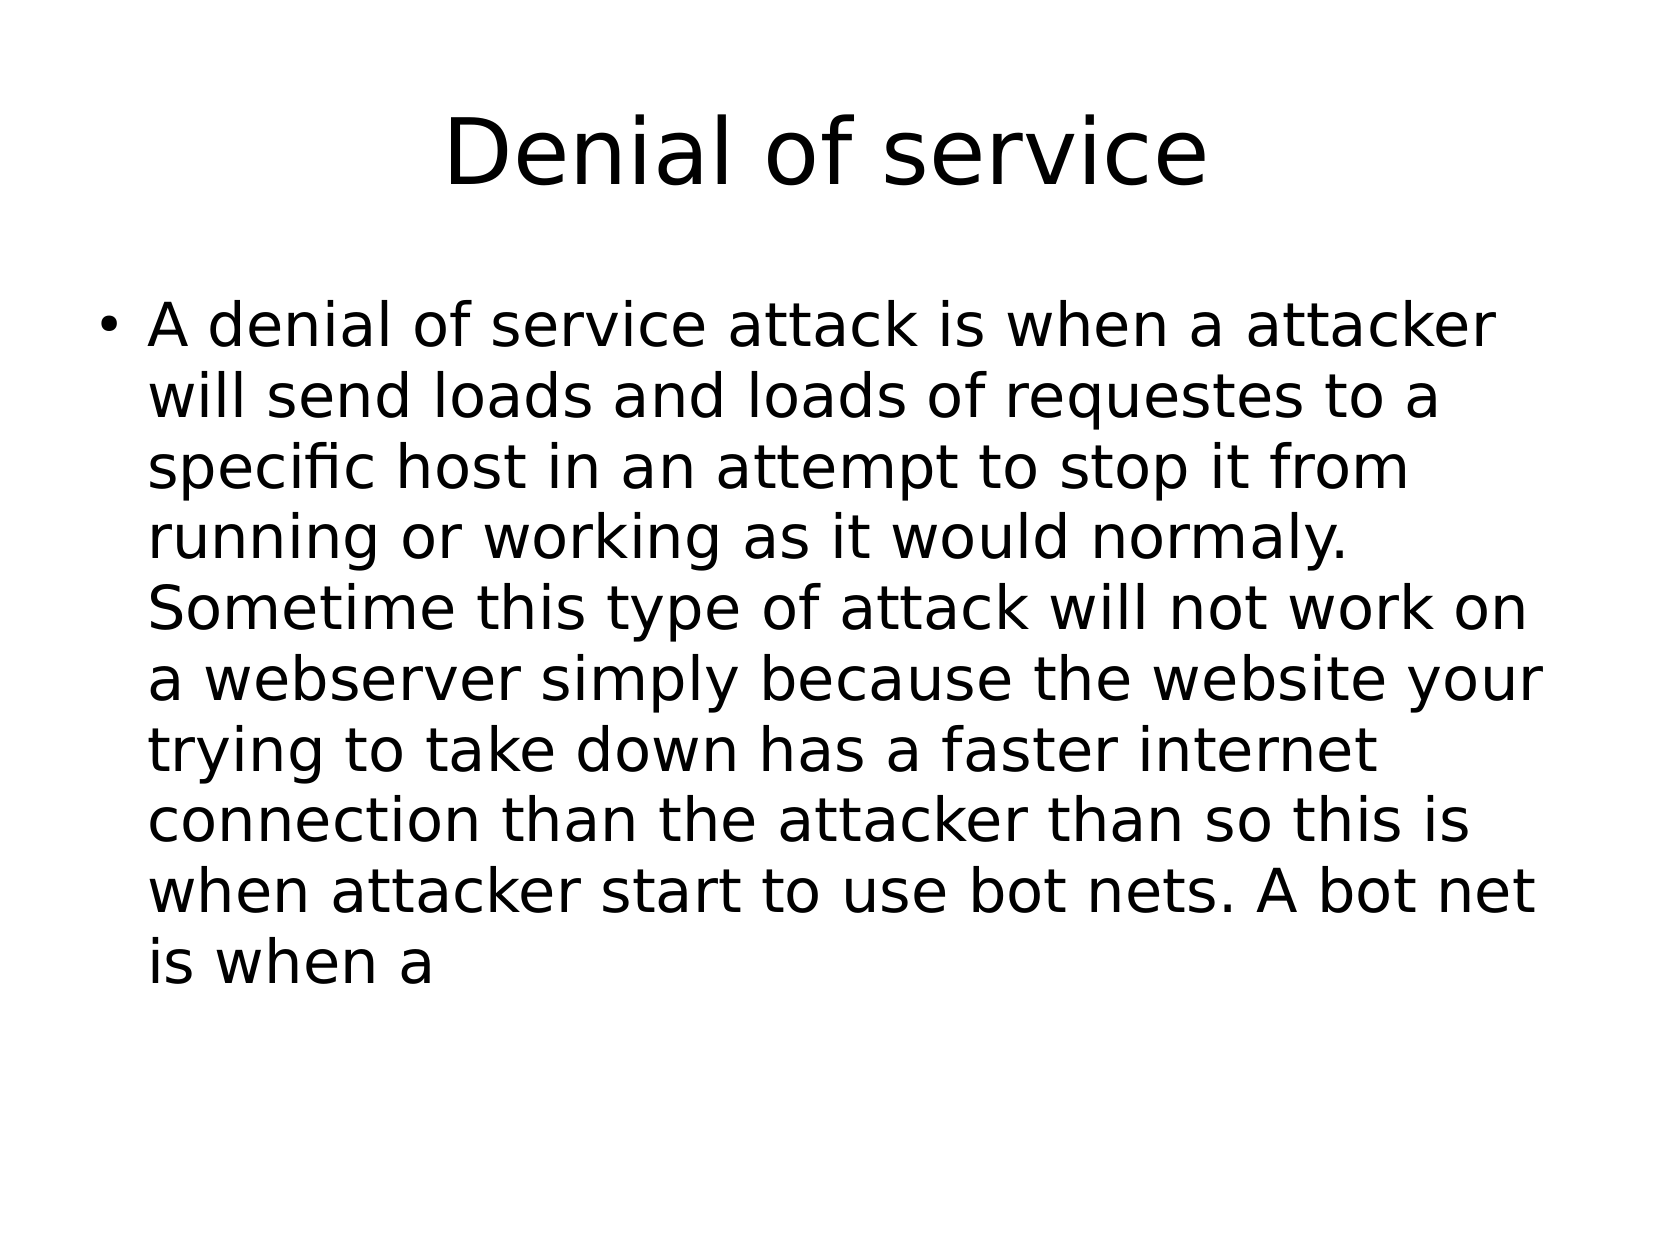

# Denial of service
A denial of service attack is when a attacker will send loads and loads of requestes to a specific host in an attempt to stop it from running or working as it would normaly. Sometime this type of attack will not work on a webserver simply because the website your trying to take down has a faster internet connection than the attacker than so this is when attacker start to use bot nets. A bot net is when a